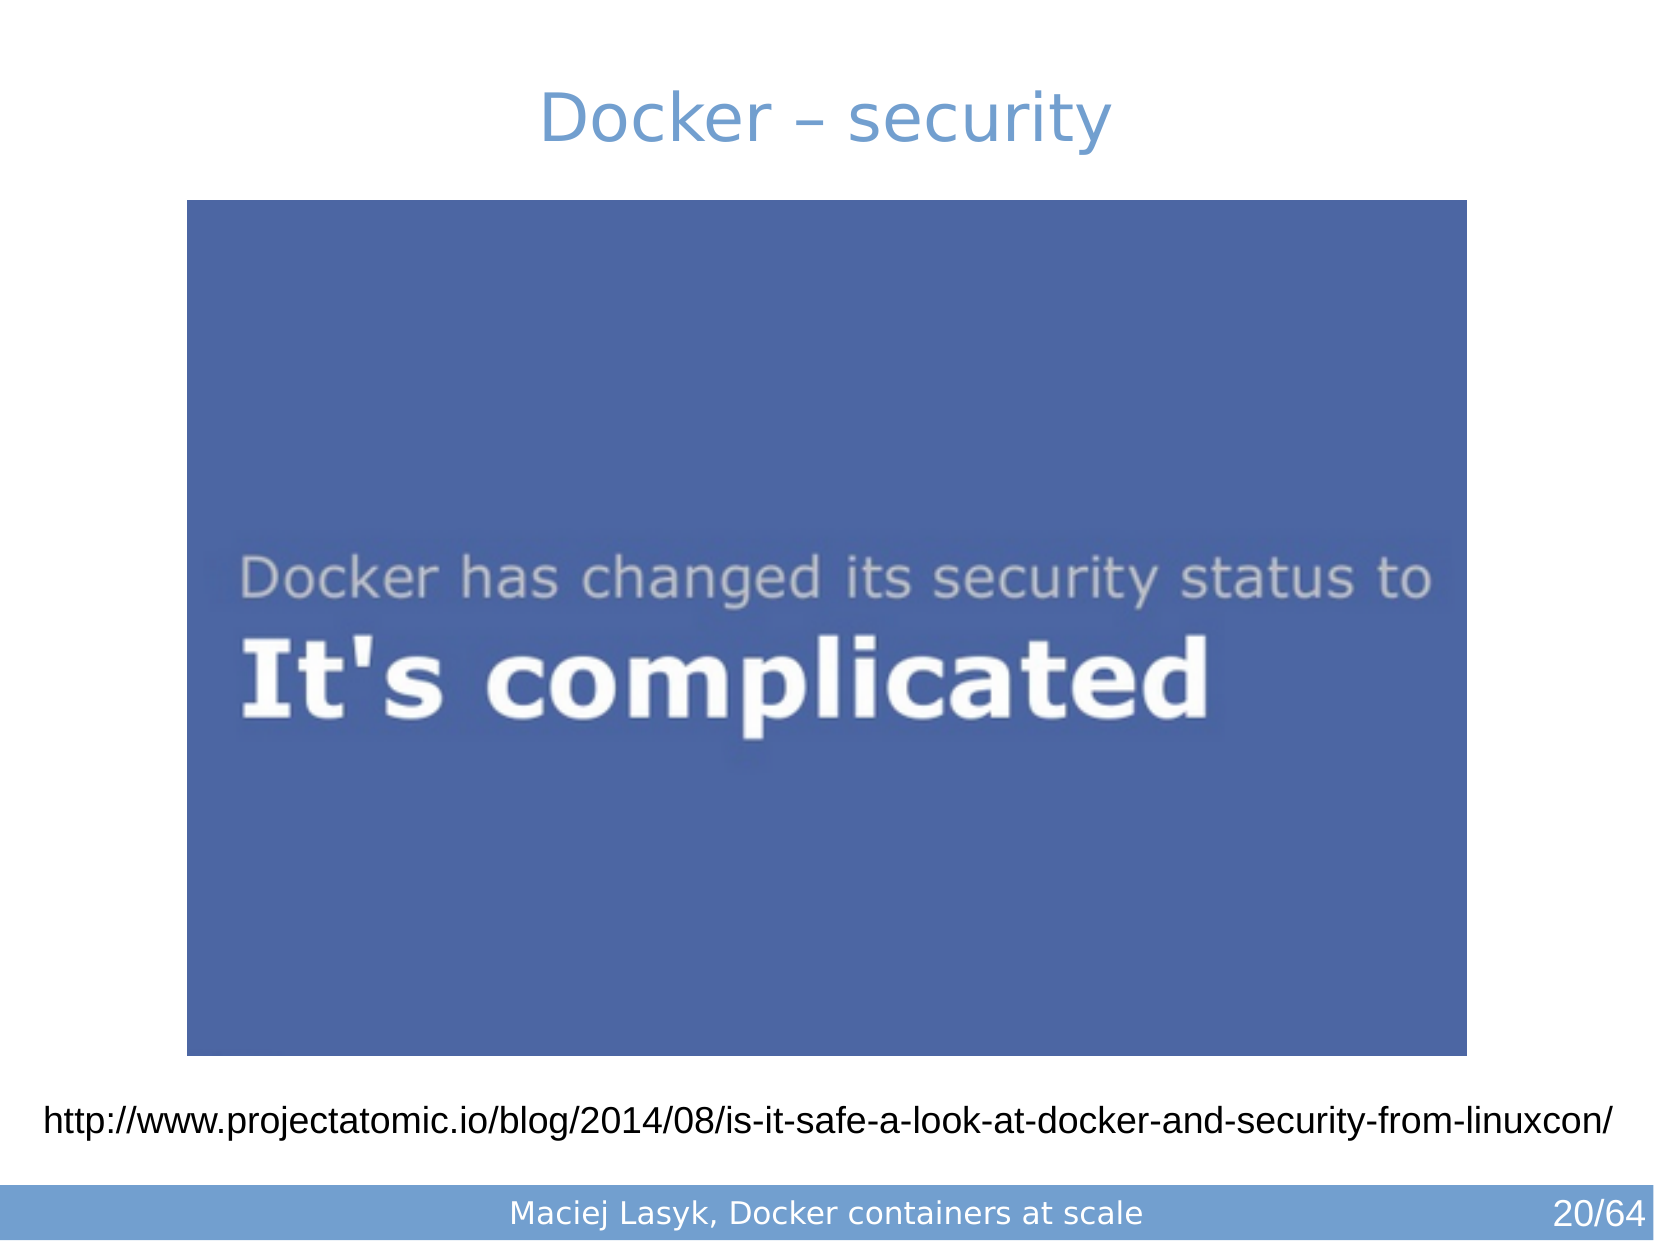

Docker – security
http://www.projectatomic.io/blog/2014/08/is-it-safe-a-look-at-docker-and-security-from-linuxcon/
 20/64
Maciej Lasyk, Docker containers at scale